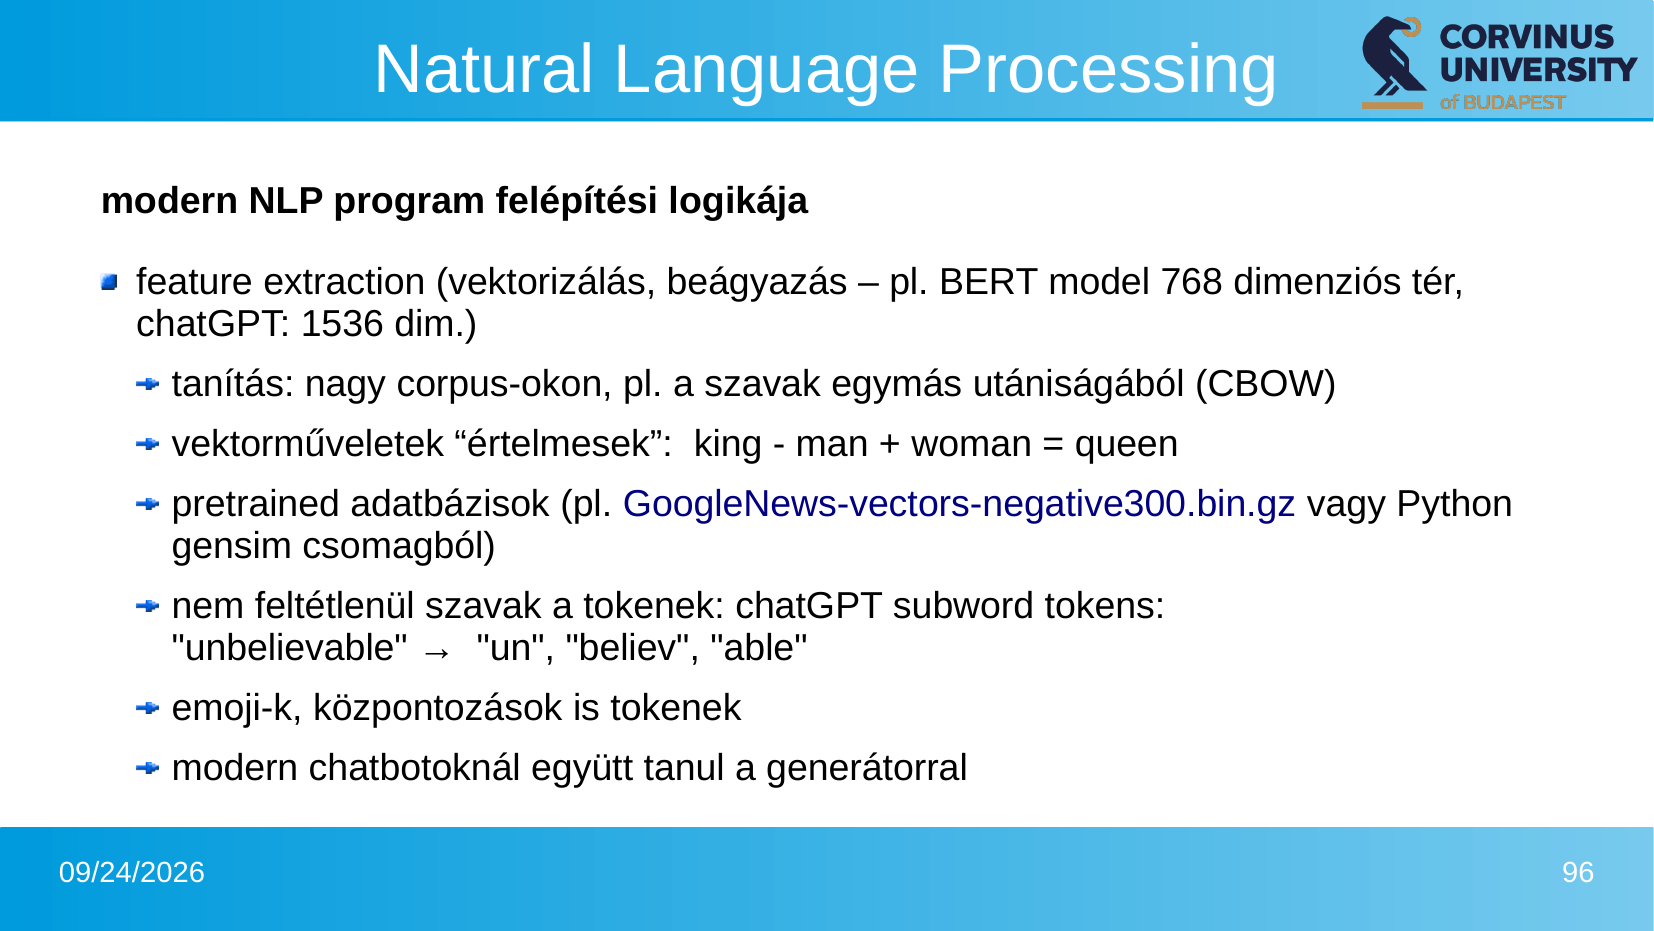

# Natural Language Processing
modern NLP program felépítési logikája
feature extraction (vektorizálás, beágyazás – pl. BERT model 768 dimenziós tér, chatGPT: 1536 dim.)
tanítás: nagy corpus-okon, pl. a szavak egymás utániságából (CBOW)
vektorműveletek “értelmesek”: king - man + woman = queen
pretrained adatbázisok (pl. GoogleNews-vectors-negative300.bin.gz vagy Python gensim csomagból)
nem feltétlenül szavak a tokenek: chatGPT subword tokens:
"unbelievable" → "un", "believ", "able"
emoji-k, központozások is tokenek
modern chatbotoknál együtt tanul a generátorral
96